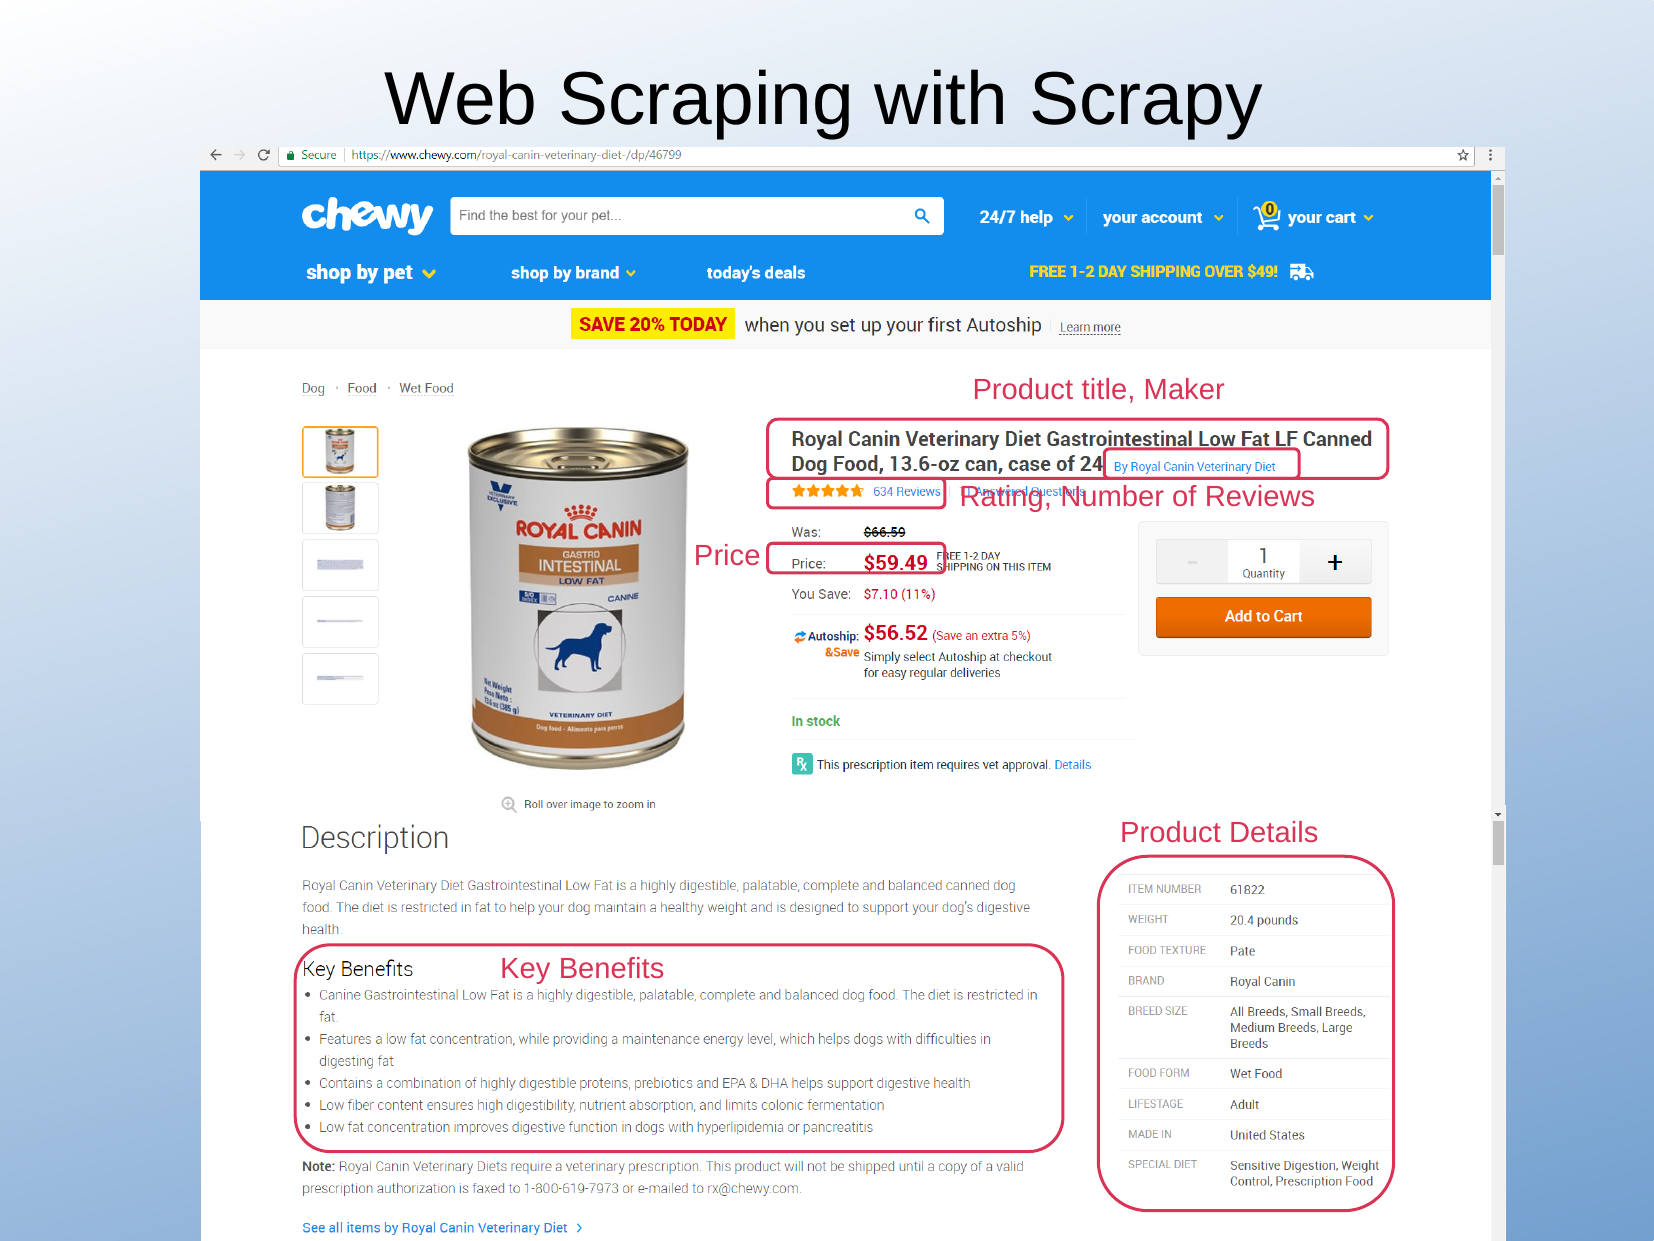

# Web Scraping with Scrapy
Product title, Maker
Rating, Number of Reviews
Price
Product Details
Key Benefits